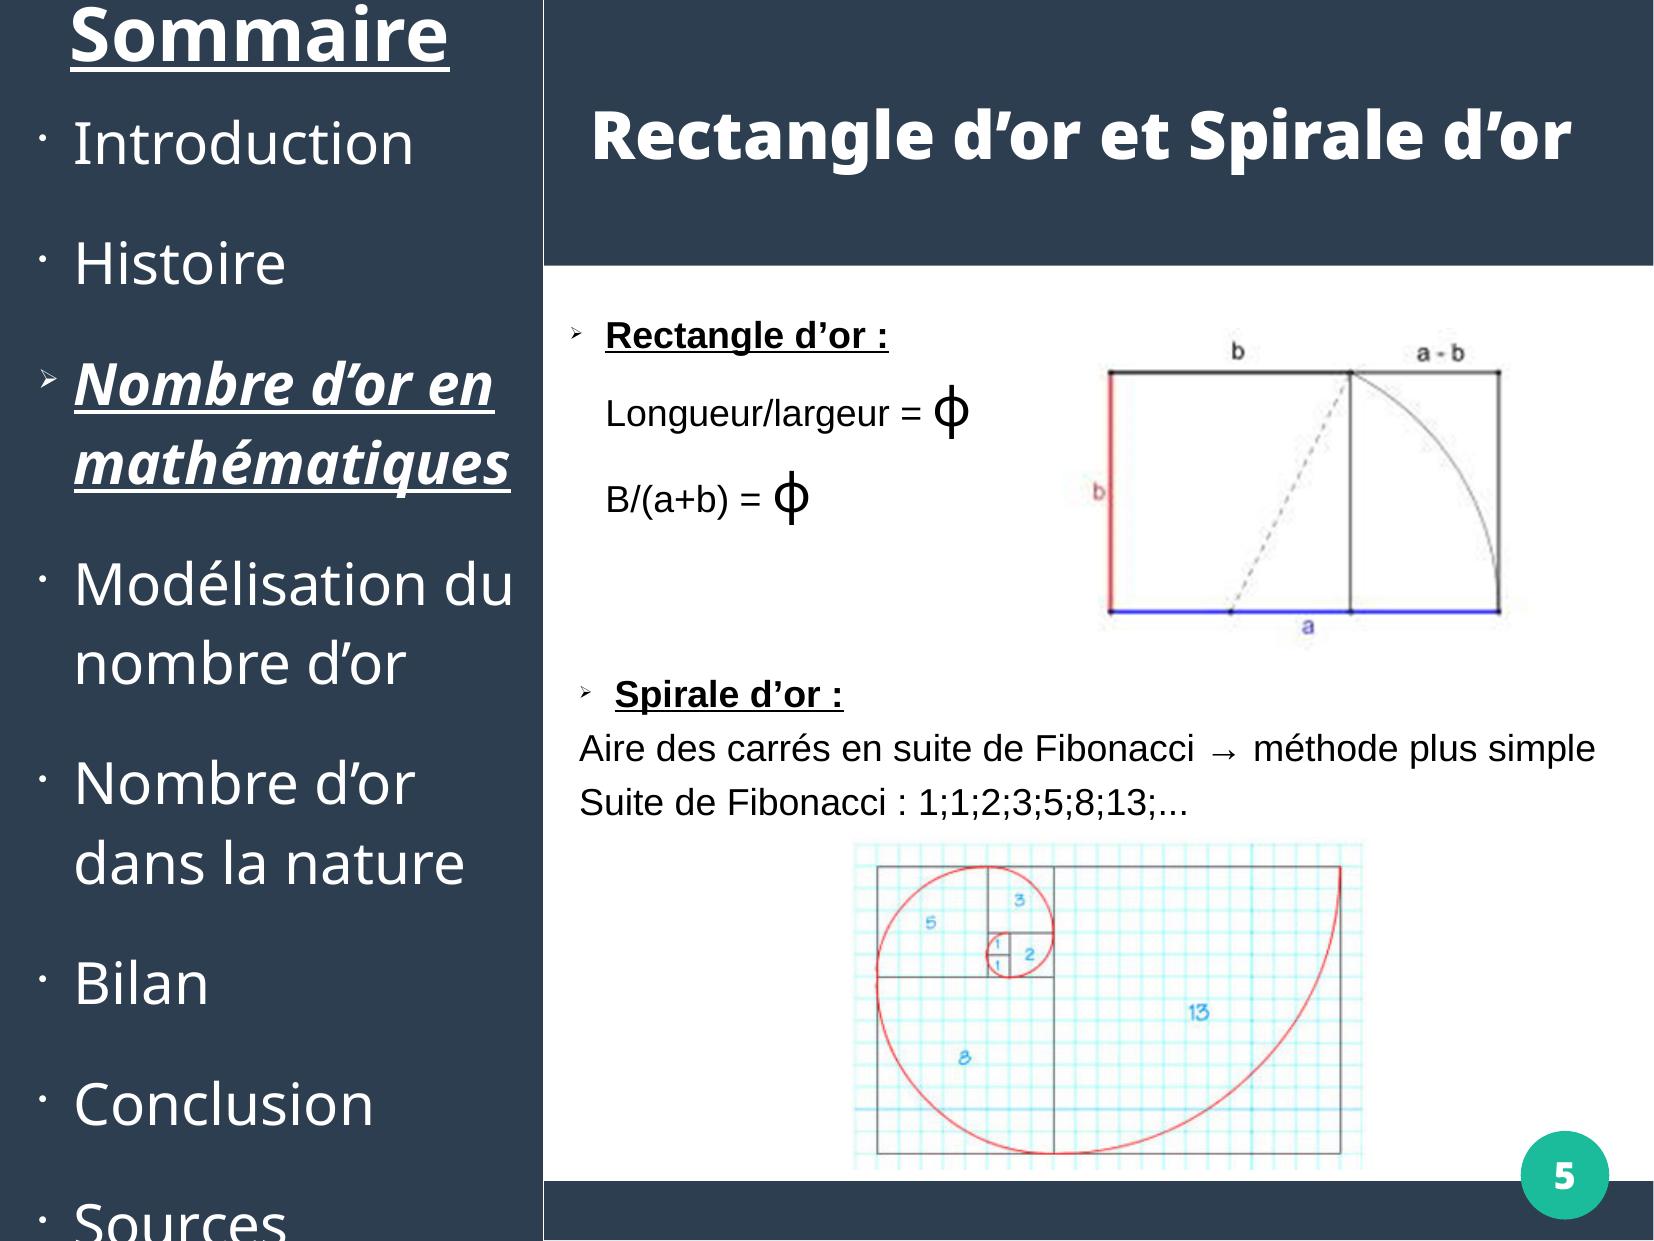

Sommaire
# Rectangle d’or et Spirale d’or
Introduction
Histoire
Nombre d’or en mathématiques
Modélisation du nombre d’or
Nombre d’or dans la nature
Bilan
Conclusion
Sources
Rectangle d’or :
Longueur/largeur = ϕ
B/(a+b) = ϕ
Spirale d’or :
Aire des carrés en suite de Fibonacci → méthode plus simple
Suite de Fibonacci : 1;1;2;3;5;8;13;...
5